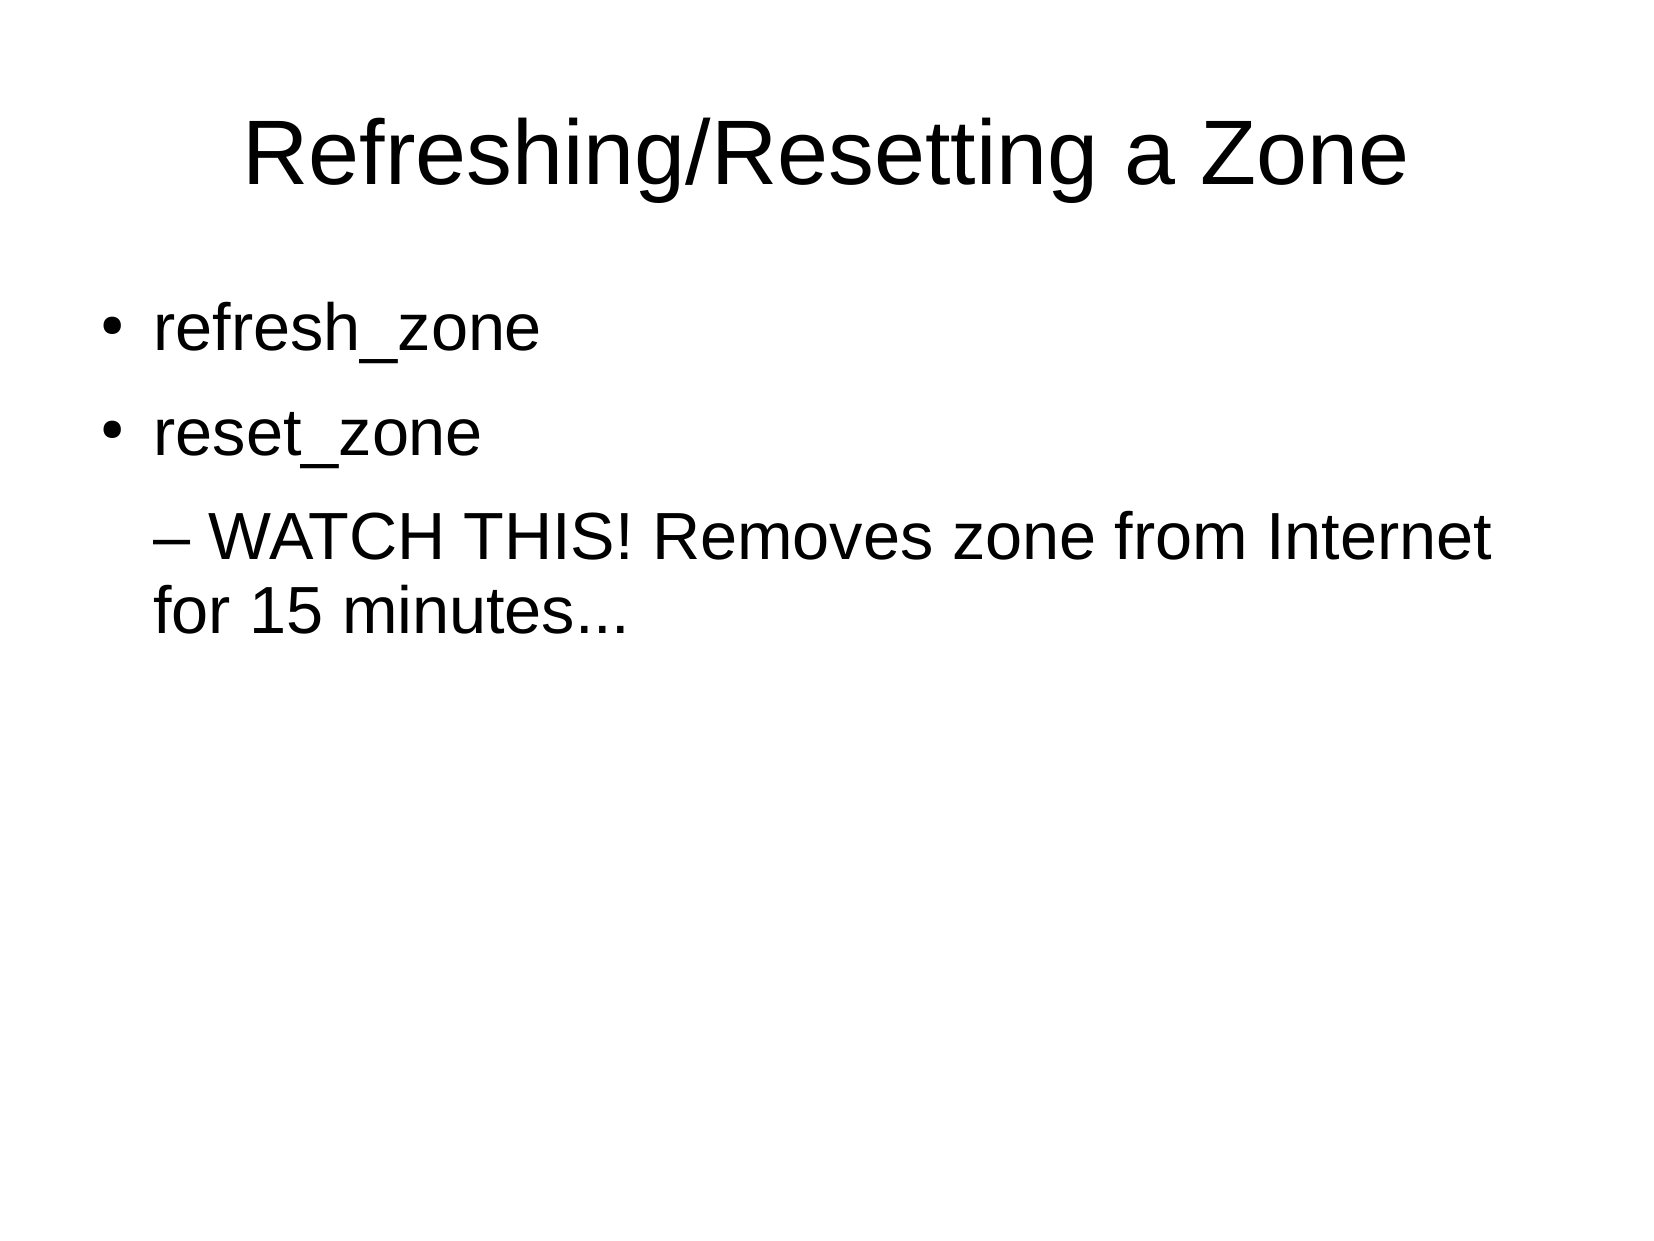

# Refreshing/Resetting a Zone
refresh_zone
reset_zone
– WATCH THIS! Removes zone from Internet for 15 minutes...